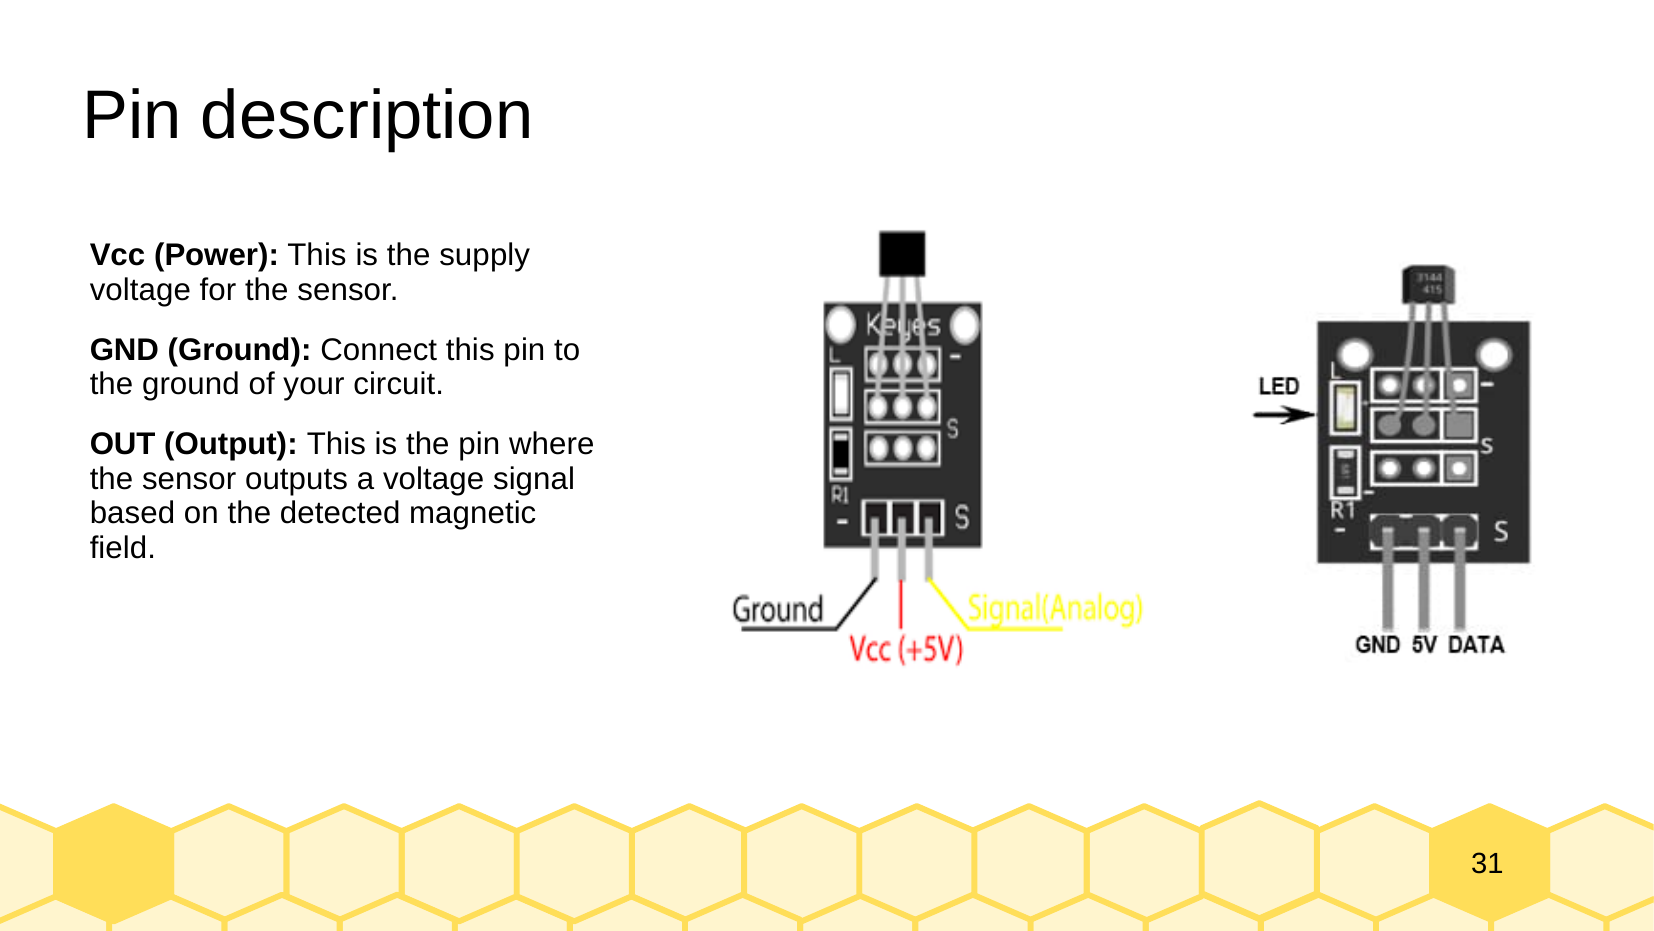

# Pin description
Vcc (Power): This is the supply voltage for the sensor.
GND (Ground): Connect this pin to the ground of your circuit.
OUT (Output): This is the pin where the sensor outputs a voltage signal based on the detected magnetic field.